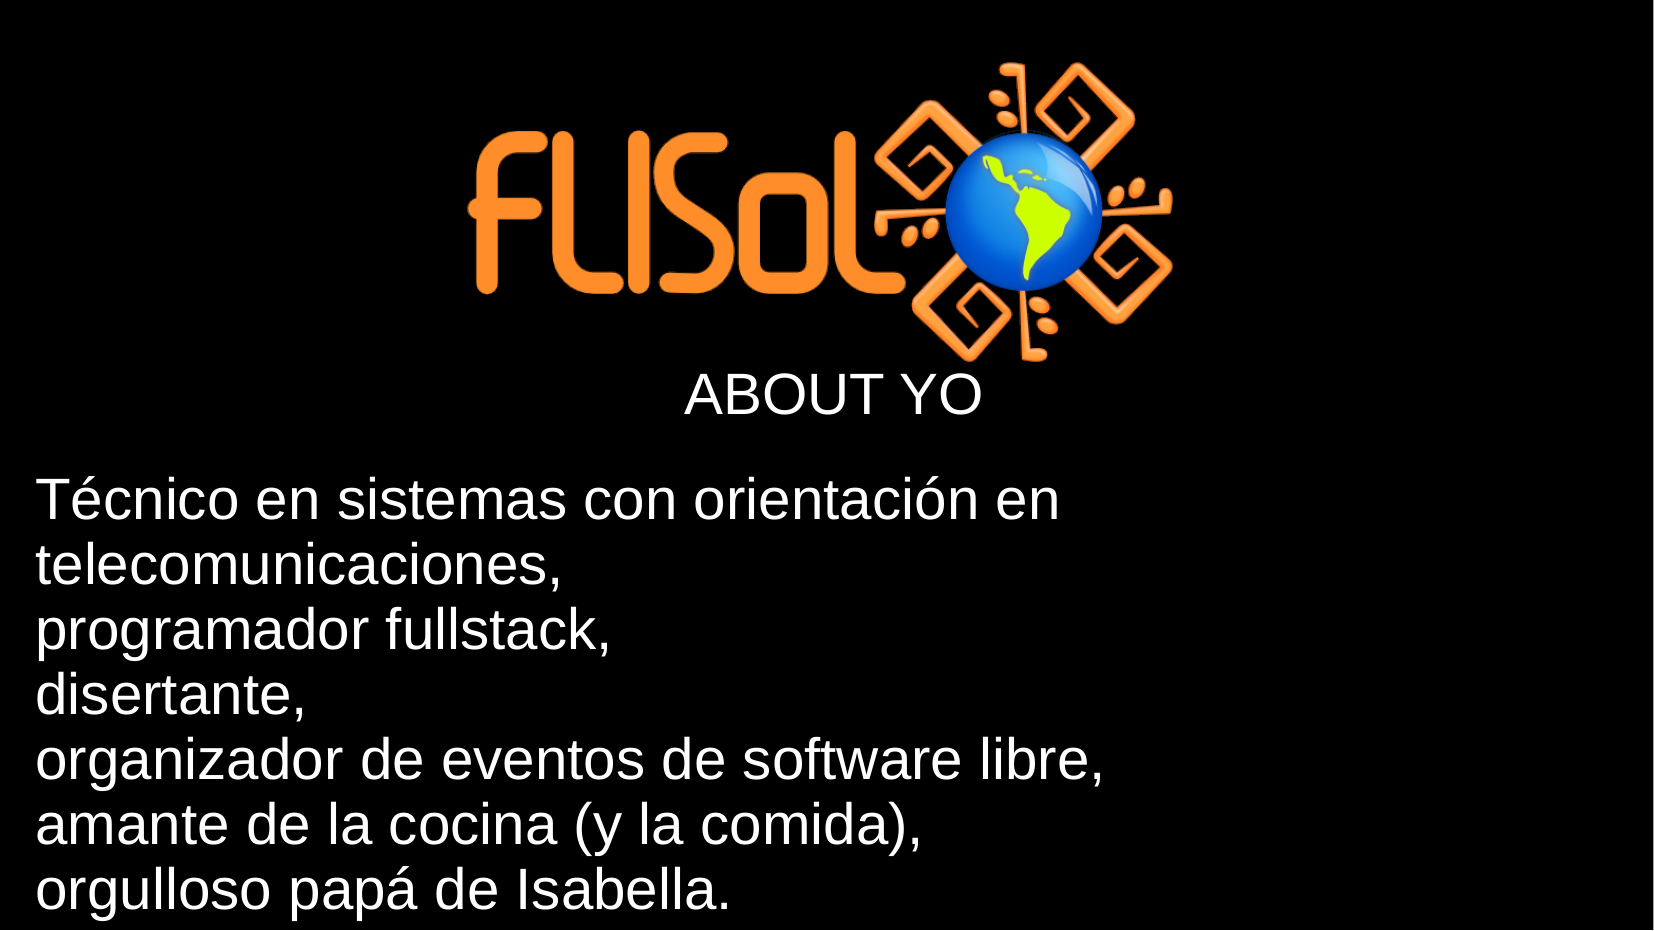

ABOUT YO
# Técnico en sistemas con orientación en telecomunicaciones, programador fullstack, disertante, organizador de eventos de software libre, amante de la cocina (y la comida), orgulloso papá de Isabella.